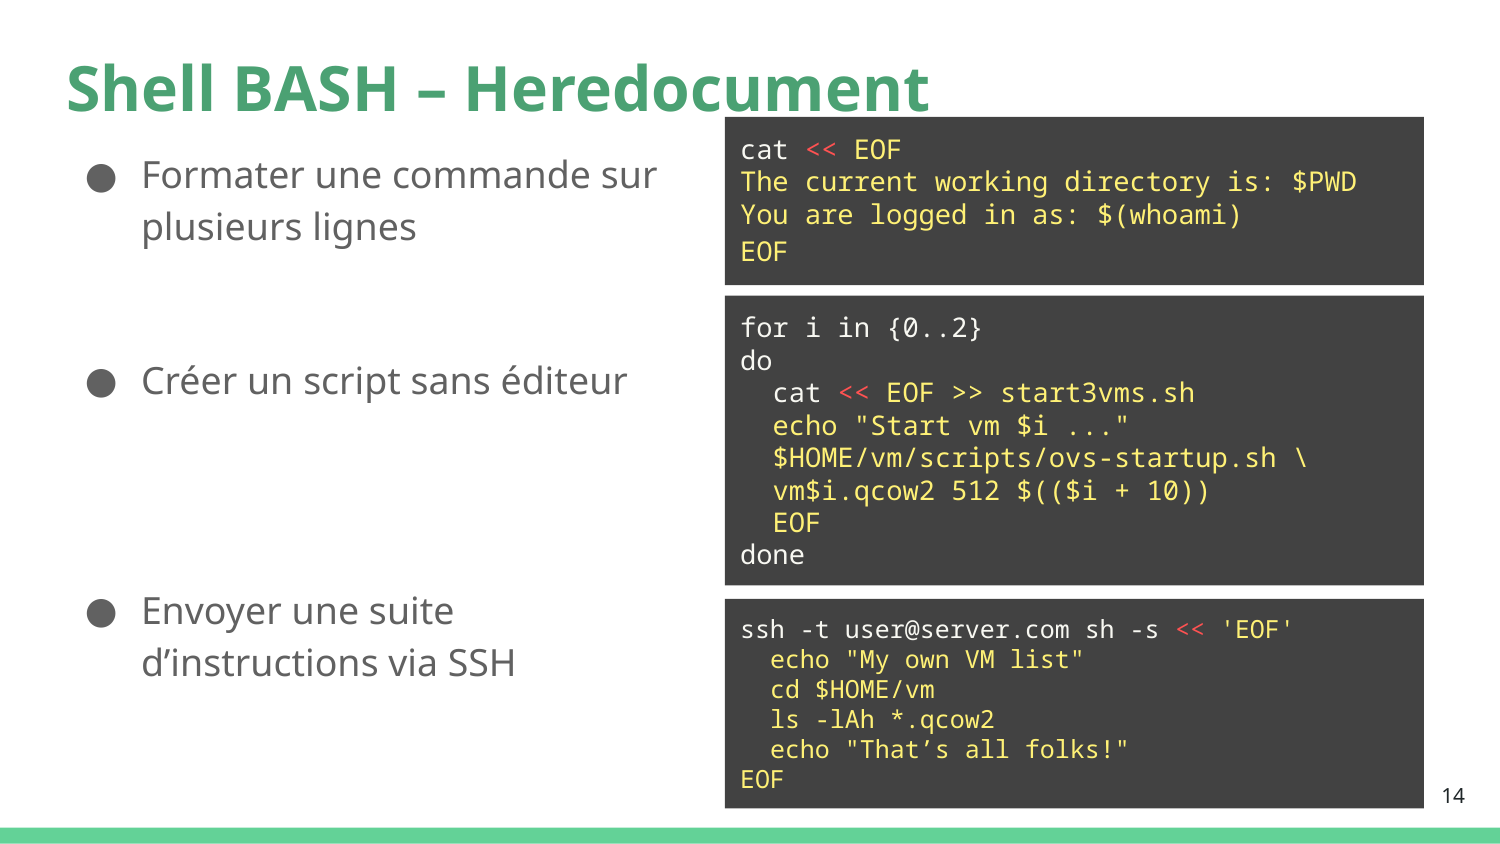

# Shell BASH – Heredocument
cat << EOF
The current working directory is: $PWD
You are logged in as: $(whoami)
EOF
Formater une commande sur plusieurs lignes
Créer un script sans éditeur
Envoyer une suite d’instructions via SSH
for i in {0..2}
do
 cat << EOF >> start3vms.sh
 echo "Start vm $i ..."
 $HOME/vm/scripts/ovs-startup.sh \
 vm$i.qcow2 512 $(($i + 10))
 EOF
done
ssh -t user@server.com sh -s << 'EOF'
 echo "My own VM list"
 cd $HOME/vm
 ls -lAh *.qcow2
 echo "That’s all folks!"
EOF